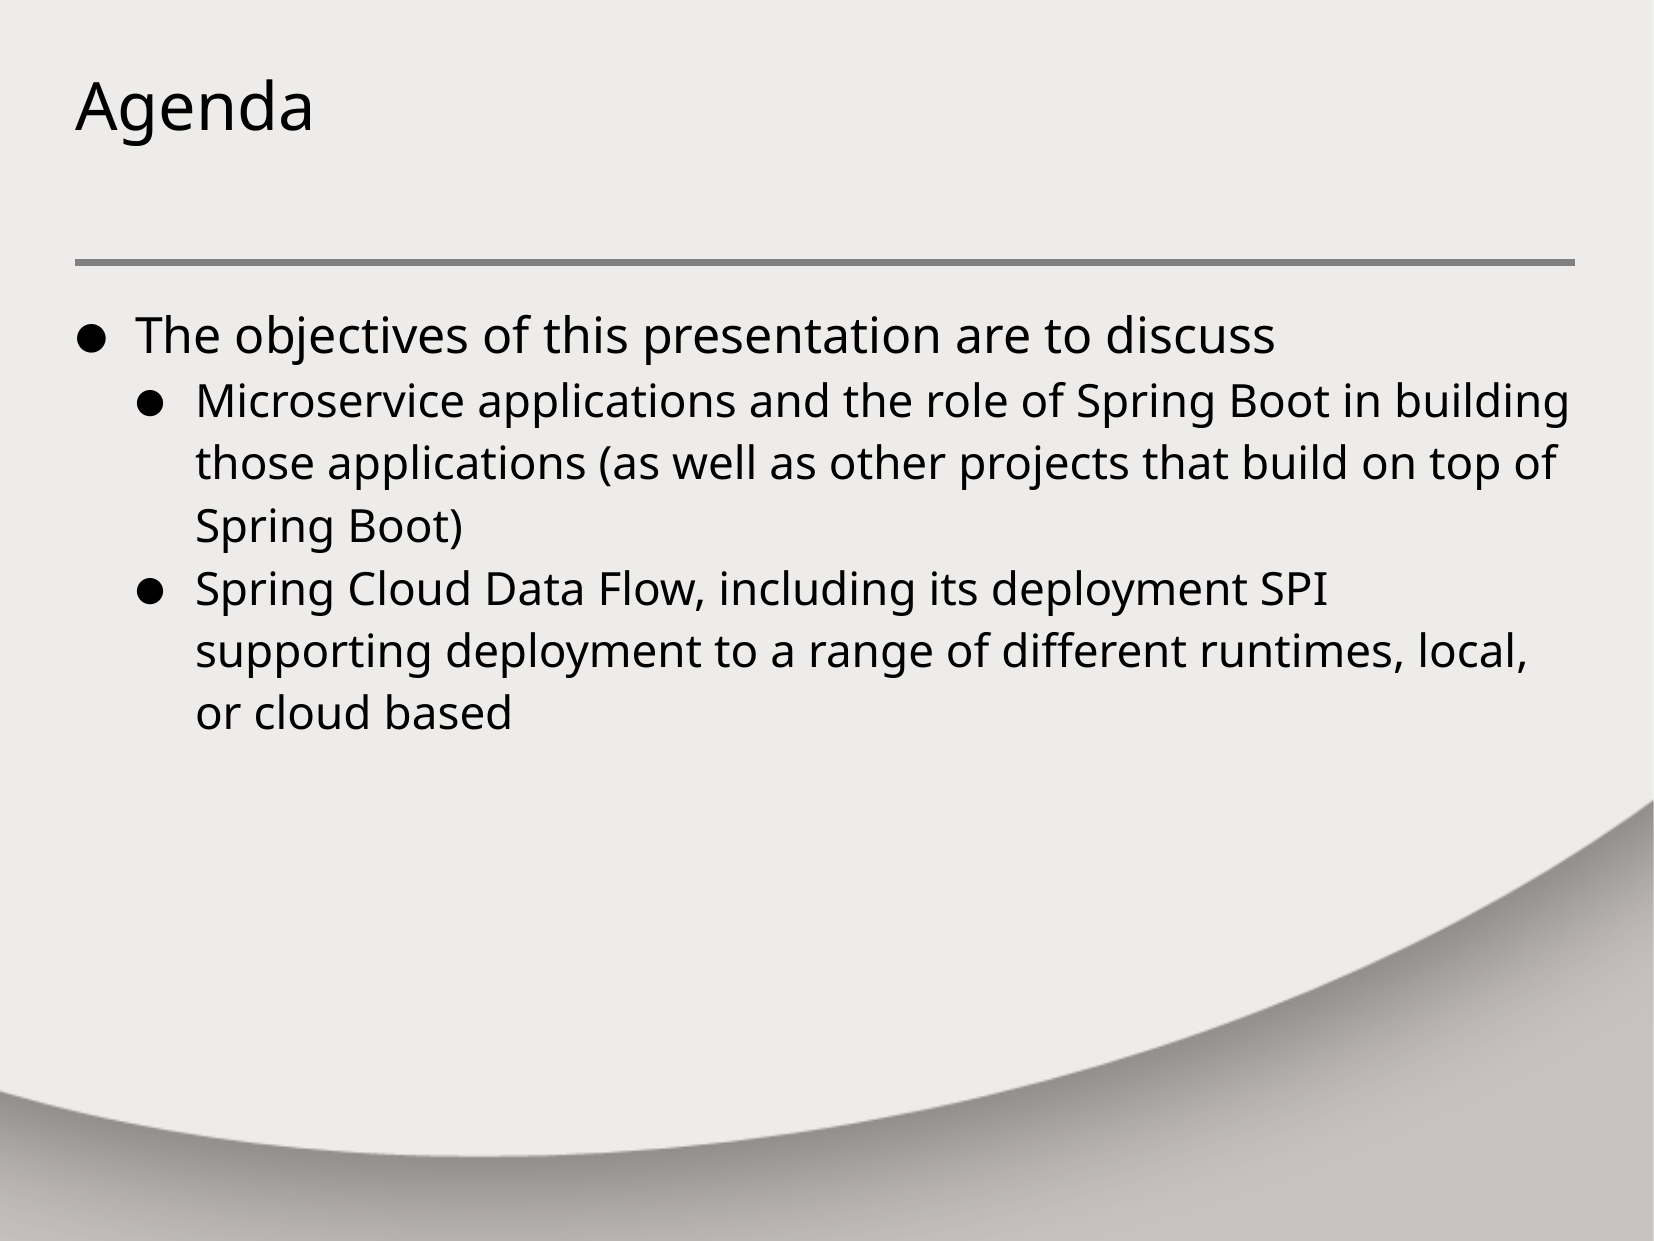

# Agenda
The objectives of this presentation are to discuss
Microservice applications and the role of Spring Boot in building those applications (as well as other projects that build on top of Spring Boot)
Spring Cloud Data Flow, including its deployment SPI supporting deployment to a range of different runtimes, local, or cloud based